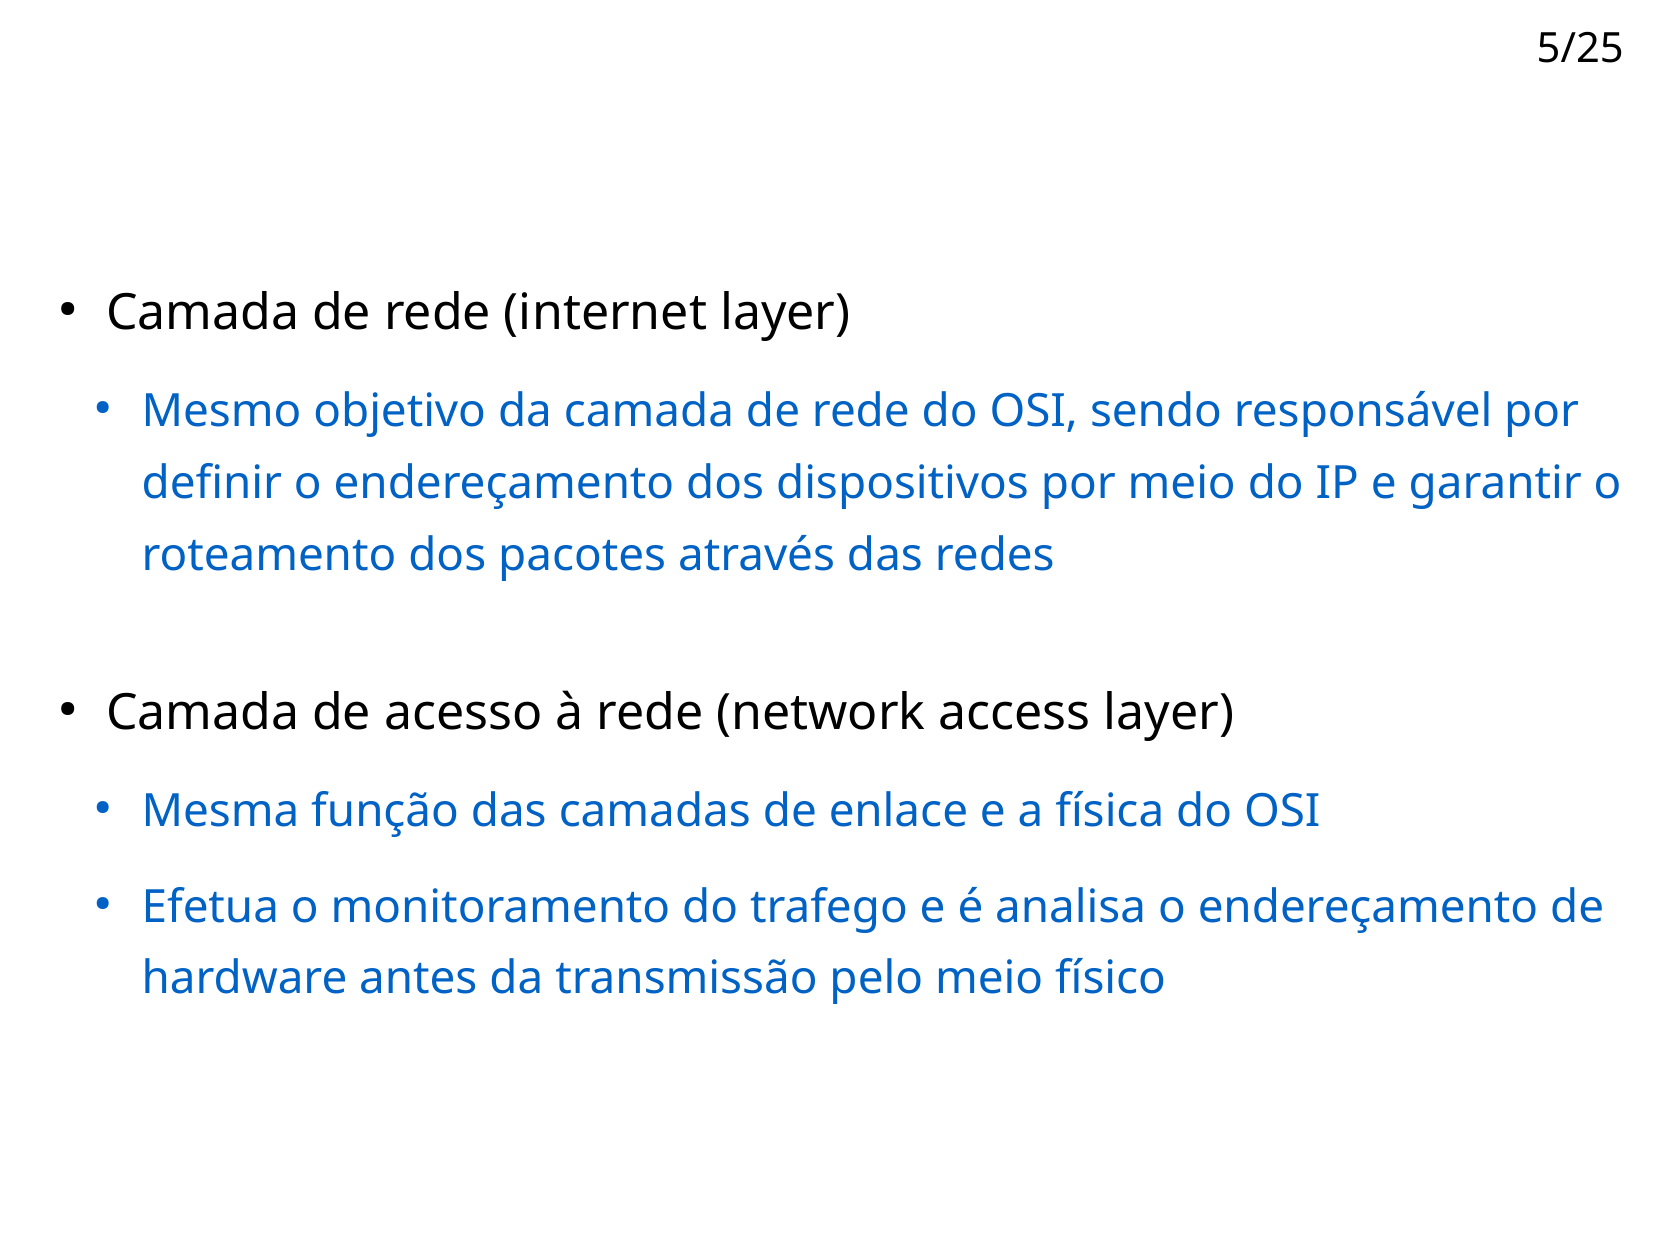

5
#
Camada de rede (internet layer)
Mesmo objetivo da camada de rede do OSI, sendo responsável por definir o endereçamento dos dispositivos por meio do IP e garantir o roteamento dos pacotes através das redes
Camada de acesso à rede (network access layer)
Mesma função das camadas de enlace e a física do OSI
Efetua o monitoramento do trafego e é analisa o endereçamento de hardware antes da transmissão pelo meio físico